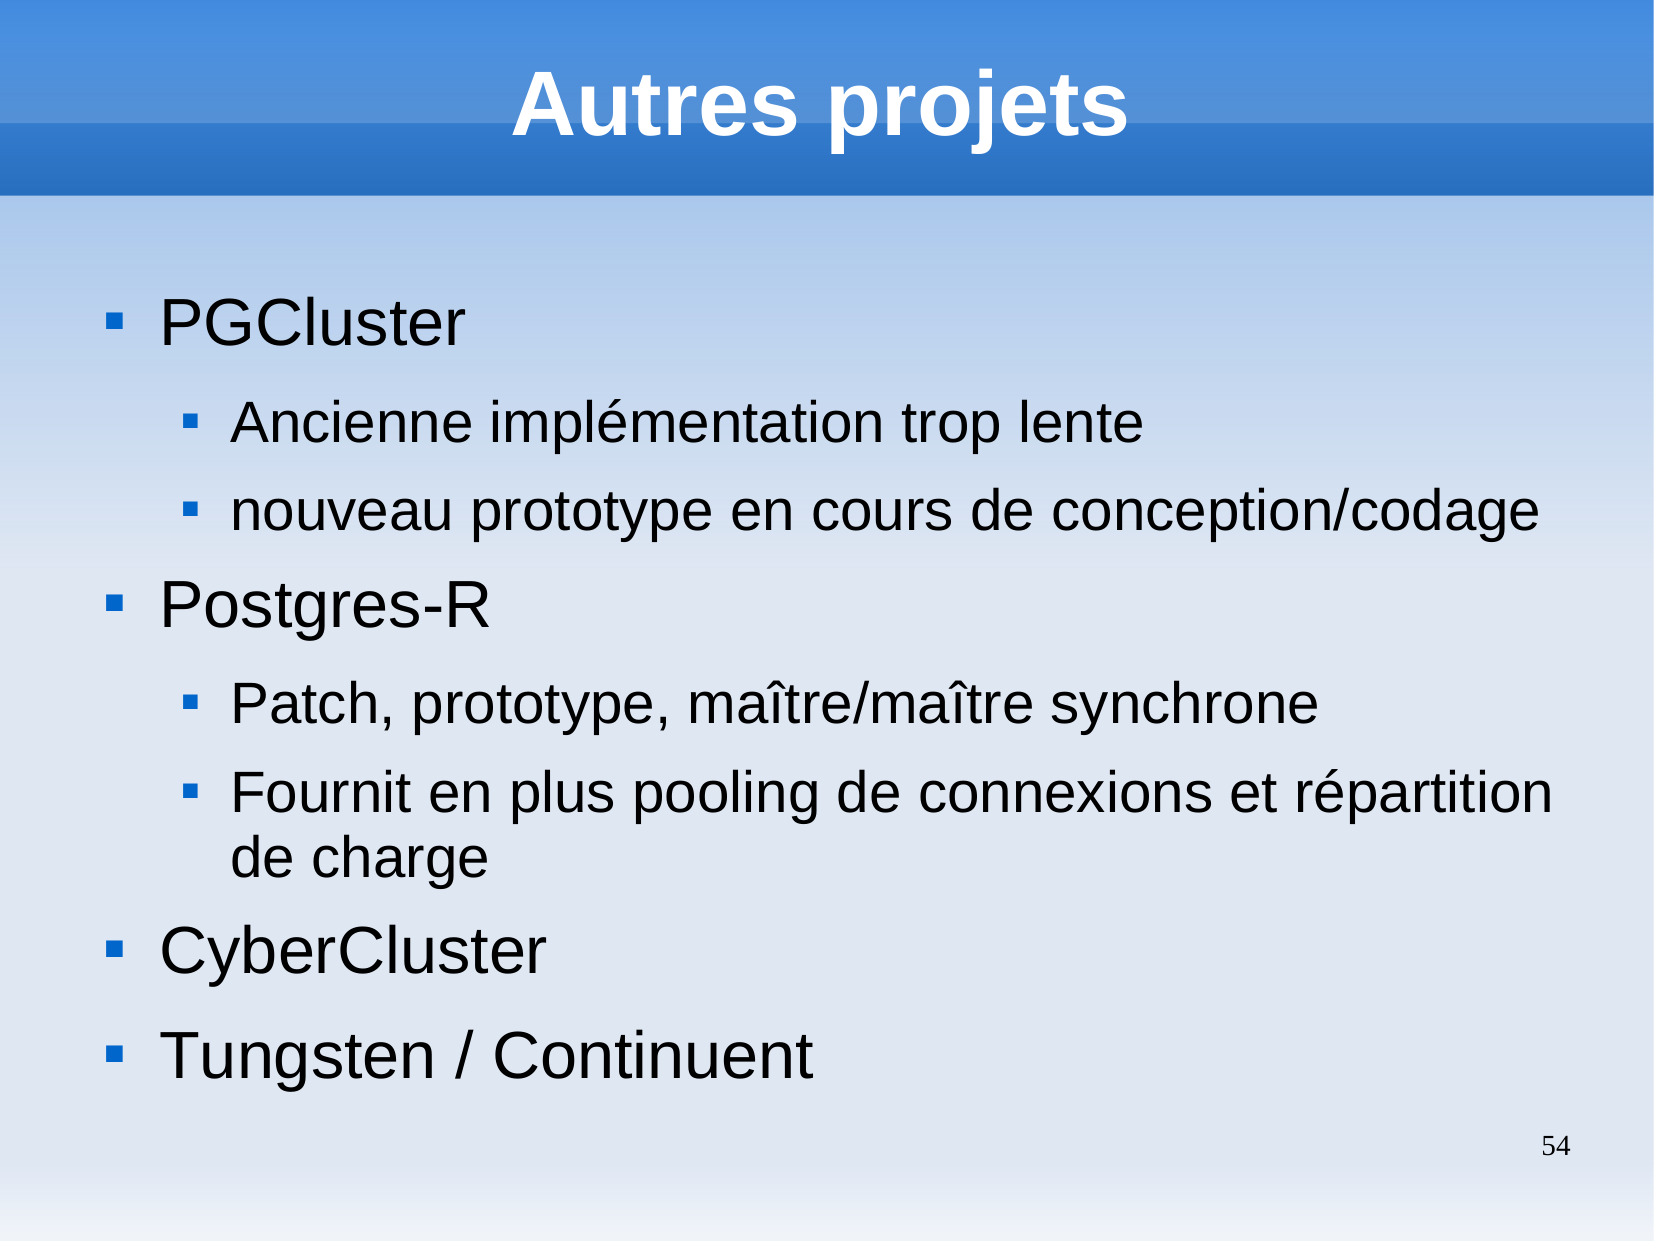

# Autres projets
PGCluster
Ancienne implémentation trop lente
nouveau prototype en cours de conception/codage
Postgres-R
Patch, prototype, maître/maître synchrone
Fournit en plus pooling de connexions et répartition de charge
CyberCluster
Tungsten / Continuent
54